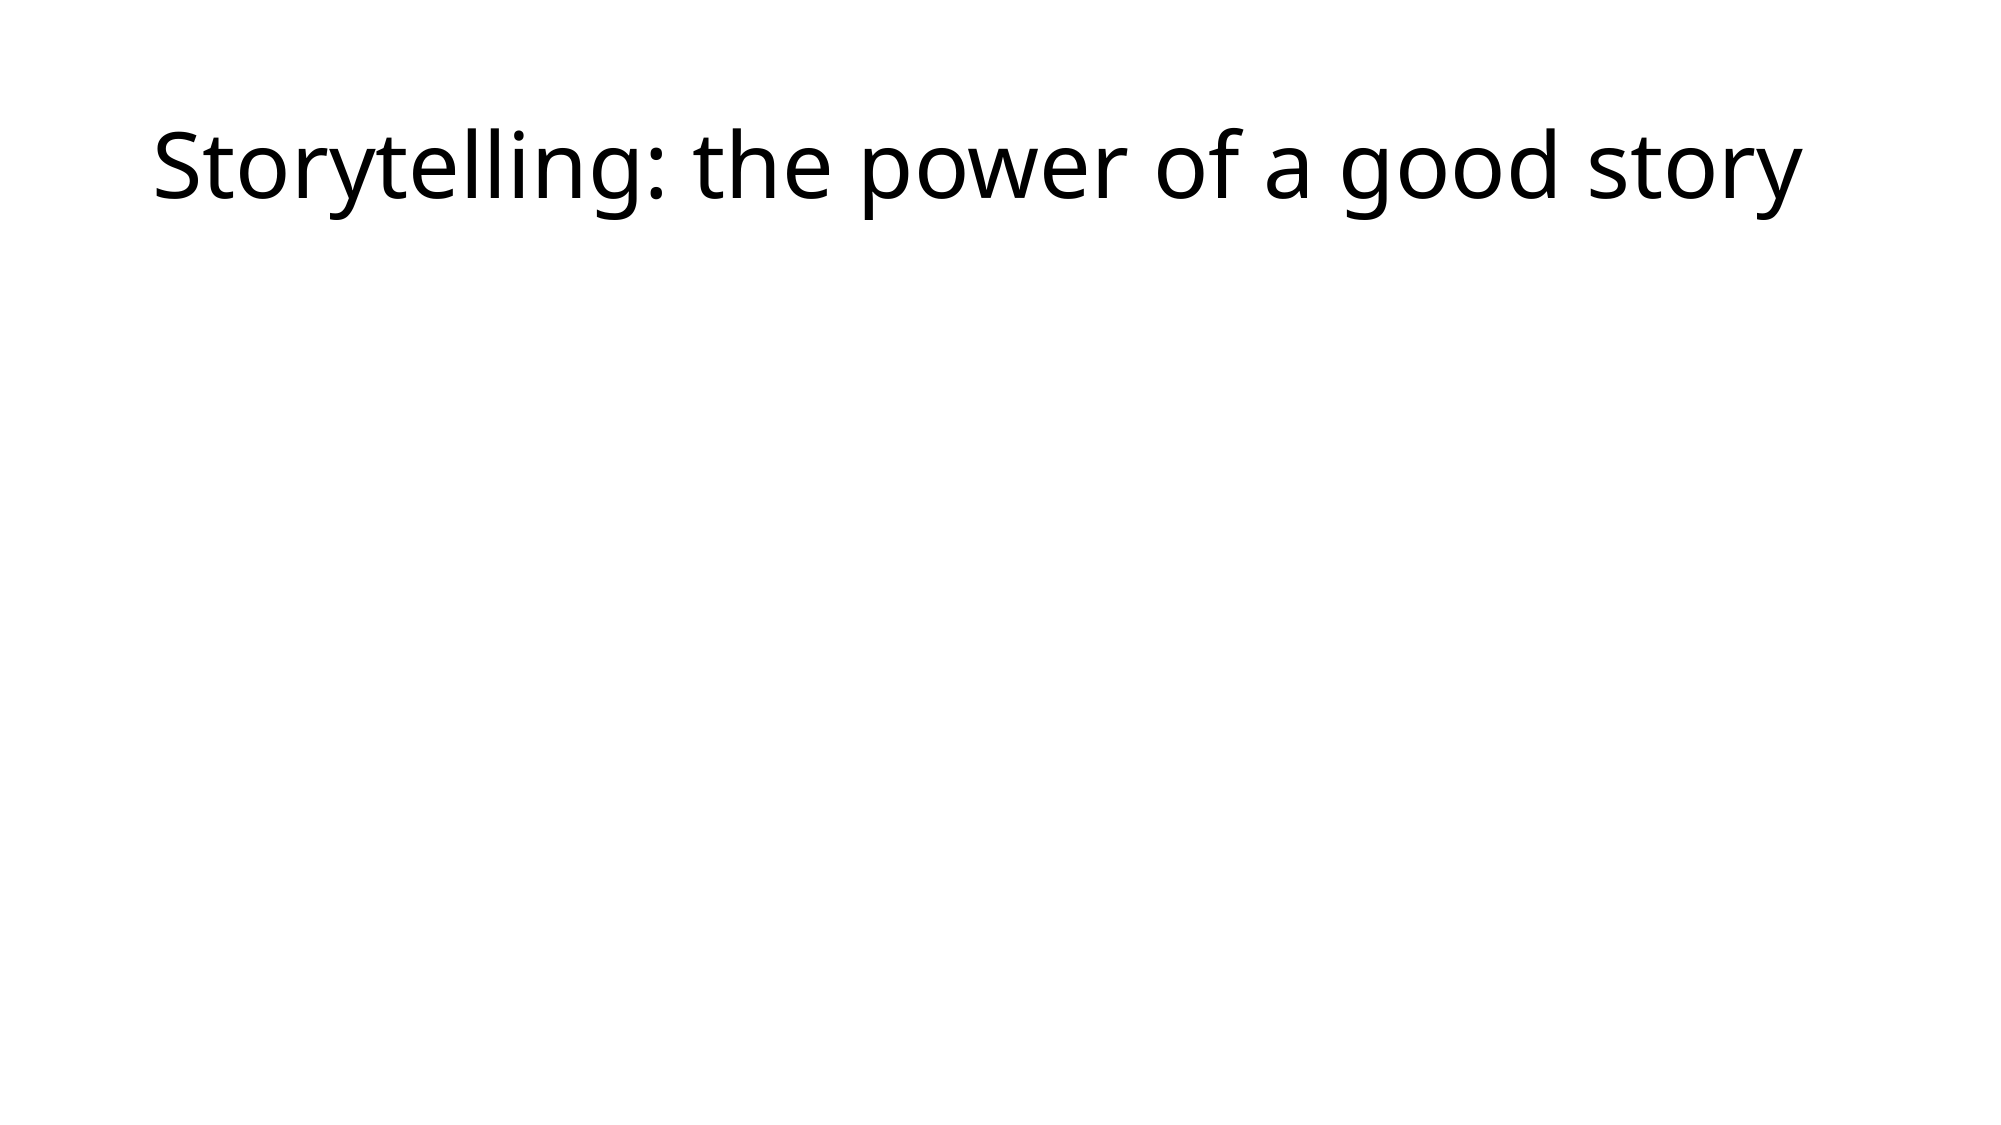

# Storytelling: the power of a good story